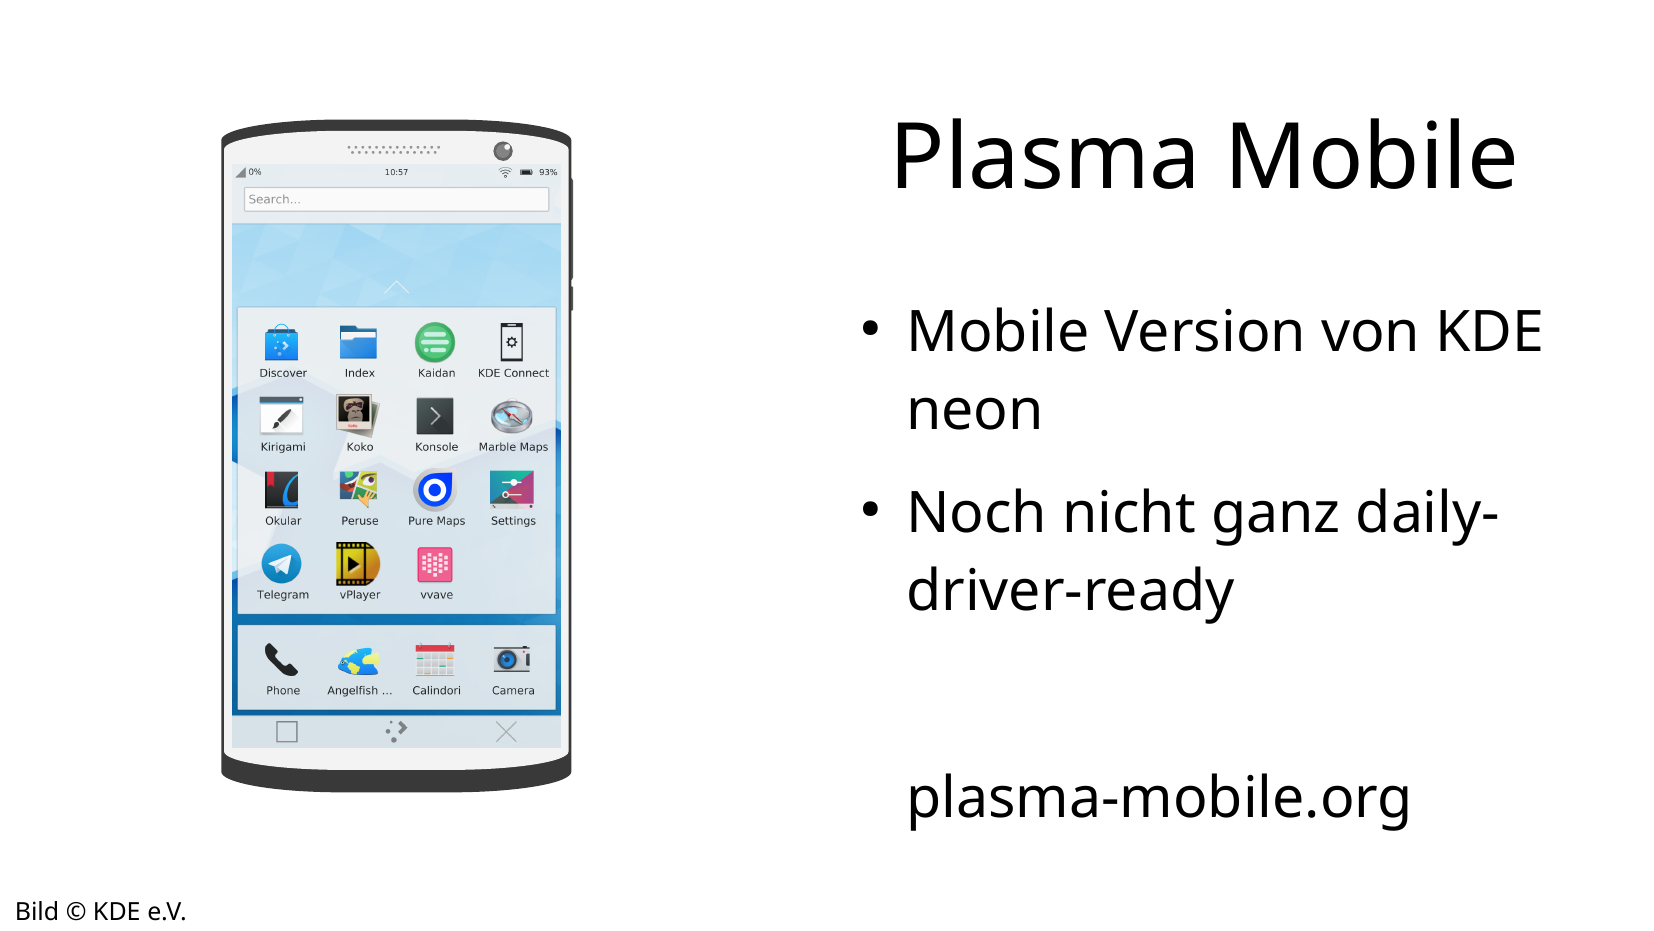

# Plasma Mobile
Mobile Version von KDE neon
Noch nicht ganz daily-driver-ready
plasma-mobile.org
Bild © KDE e.V.